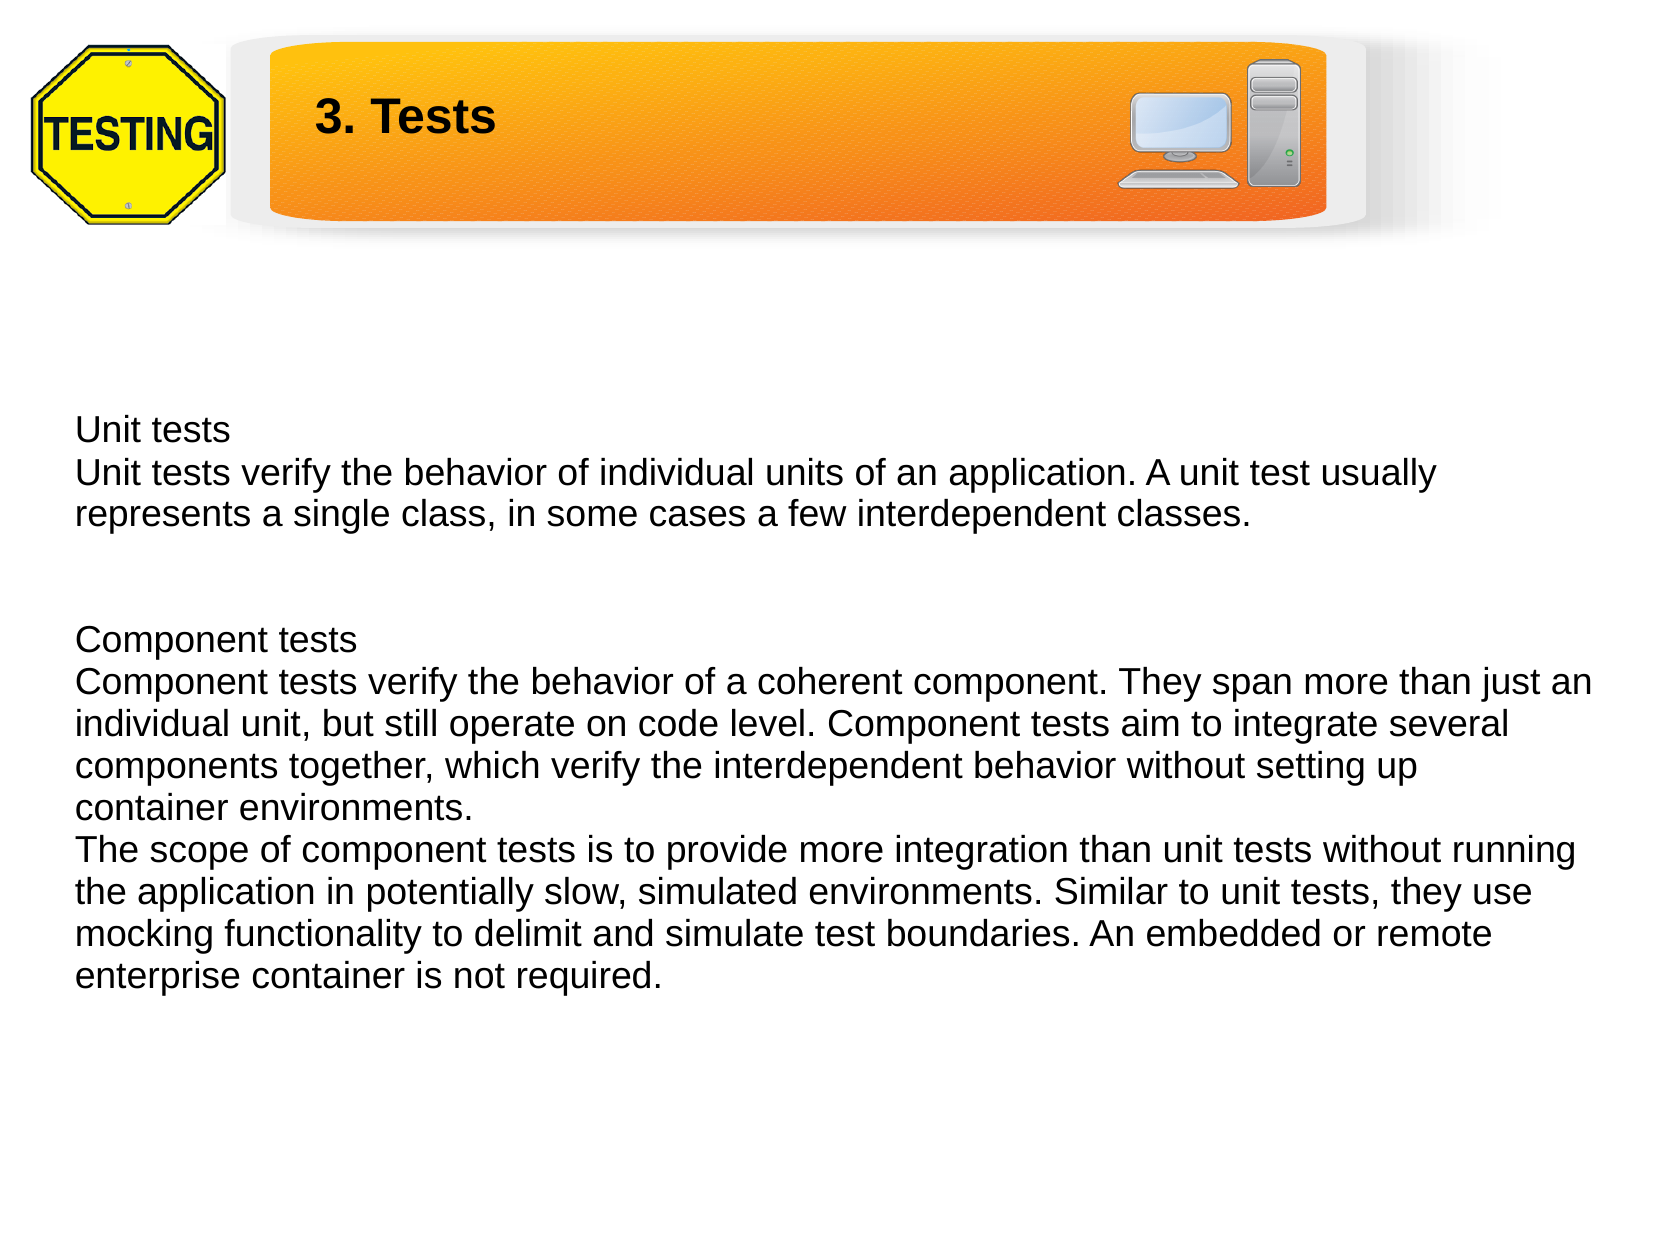

3. Tests
3. Practice
Unit tests
Unit tests verify the behavior of individual units of an application. A unit test usually
represents a single class, in some cases a few interdependent classes.
Component tests
Component tests verify the behavior of a coherent component. They span more than just an
individual unit, but still operate on code level. Component tests aim to integrate several
components together, which verify the interdependent behavior without setting up
container environments.
The scope of component tests is to provide more integration than unit tests without running
the application in potentially slow, simulated environments. Similar to unit tests, they use
mocking functionality to delimit and simulate test boundaries. An embedded or remote
enterprise container is not required.